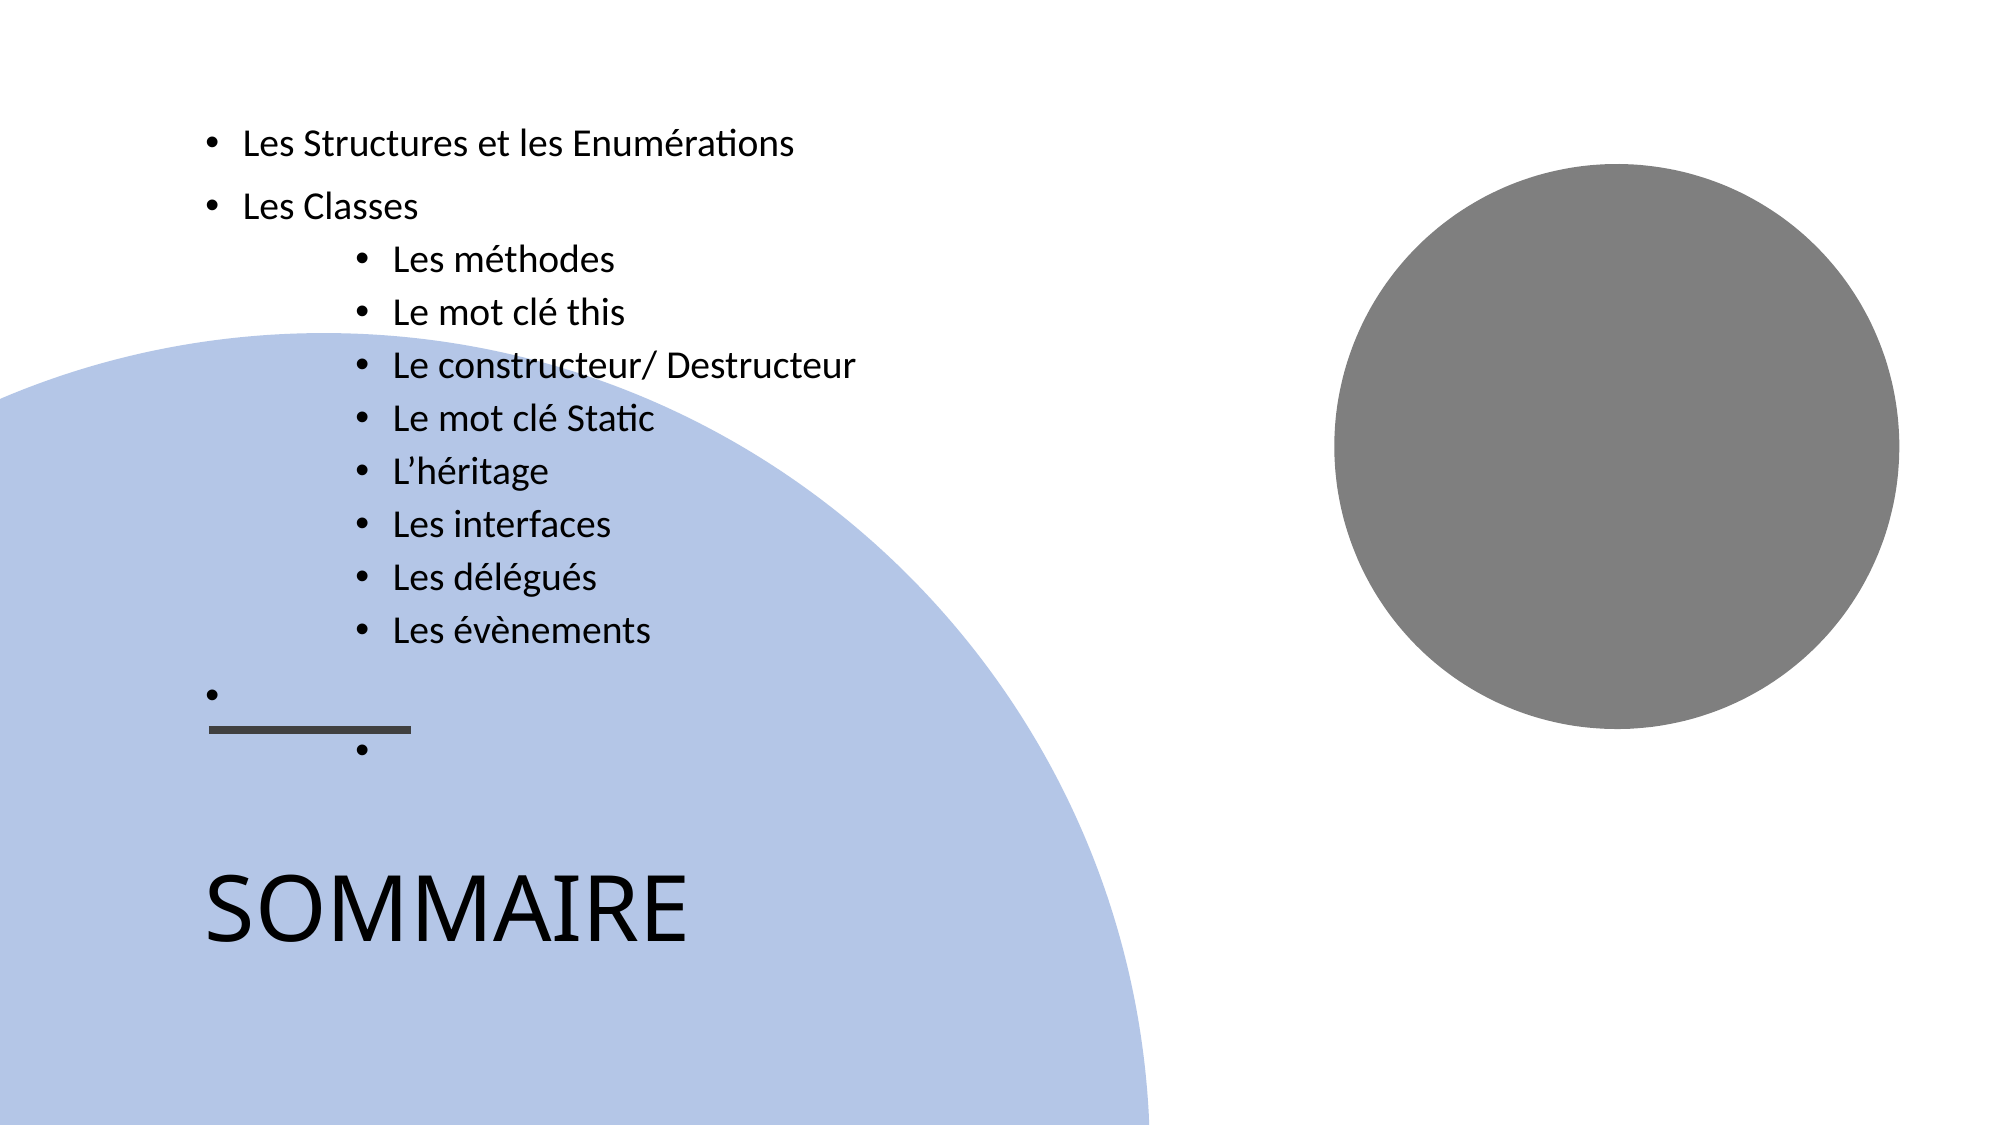

Les Structures et les Enumérations
Les Classes
Les méthodes
Le mot clé this
Le constructeur/ Destructeur
Le mot clé Static
L’héritage
Les interfaces
Les délégués
Les évènements
# SOMMAIRE